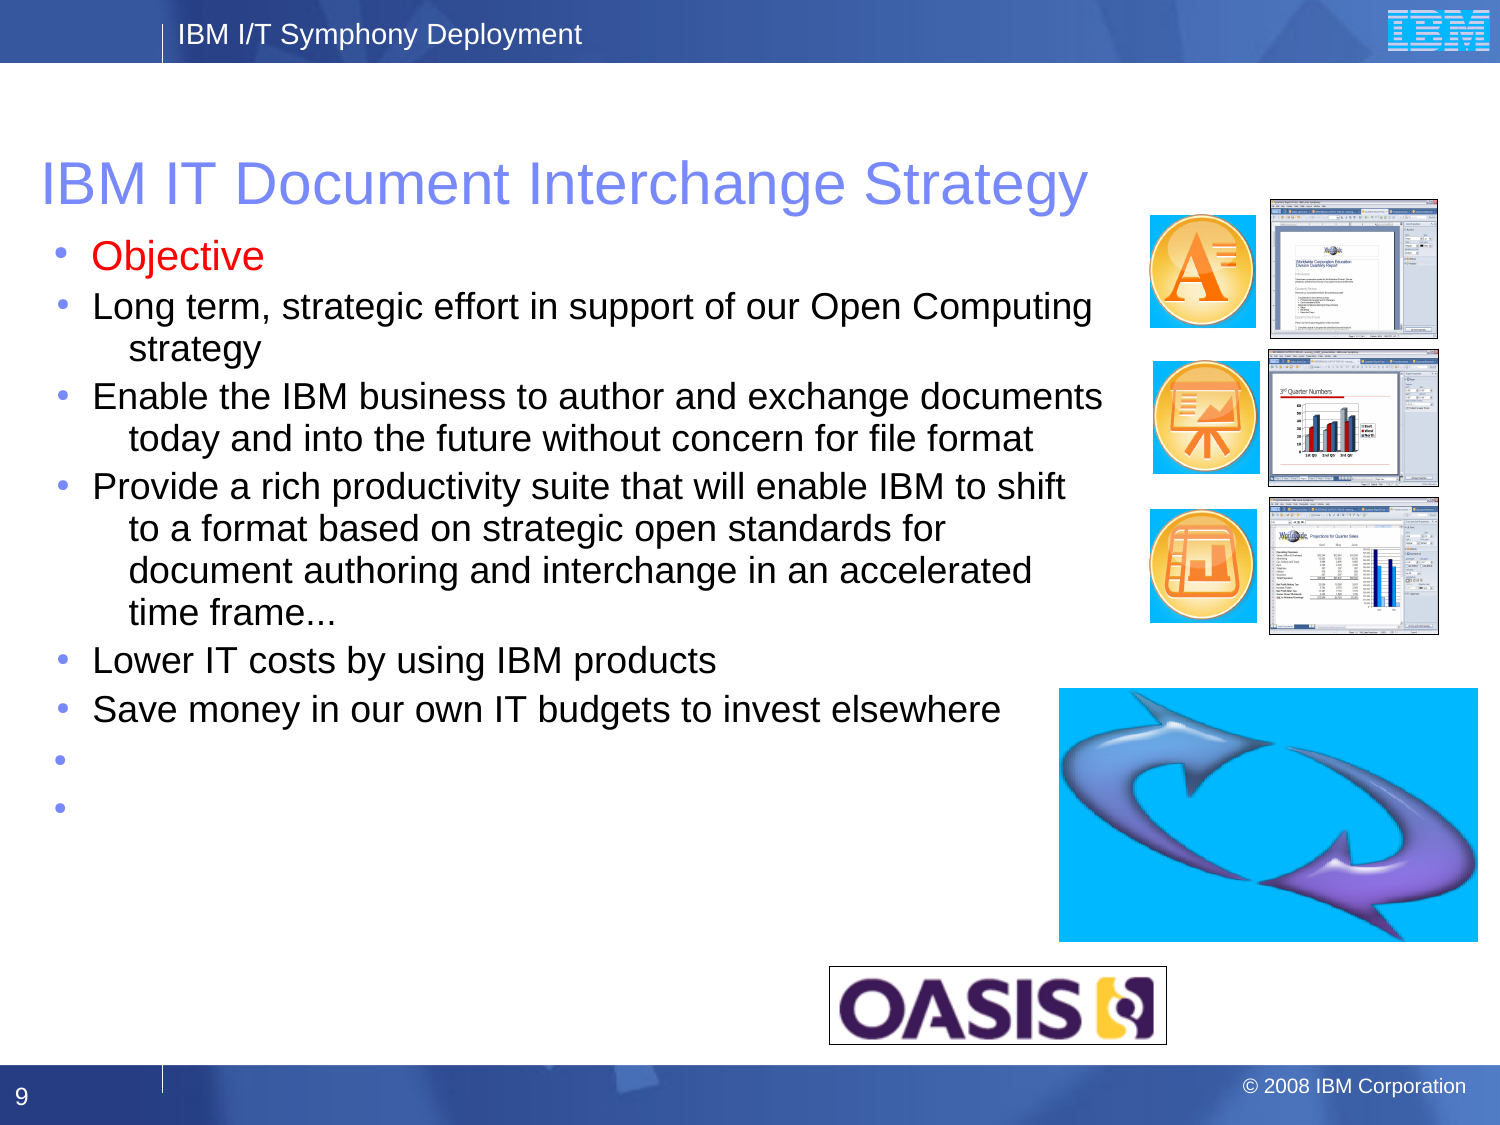

# IBM IT Document Interchange Strategy
Objective
Long term, strategic effort in support of our Open Computing strategy
Enable the IBM business to author and exchange documents today and into the future without concern for file format
Provide a rich productivity suite that will enable IBM to shift to a format based on strategic open standards for document authoring and interchange in an accelerated time frame...
Lower IT costs by using IBM products
Save money in our own IT budgets to invest elsewhere